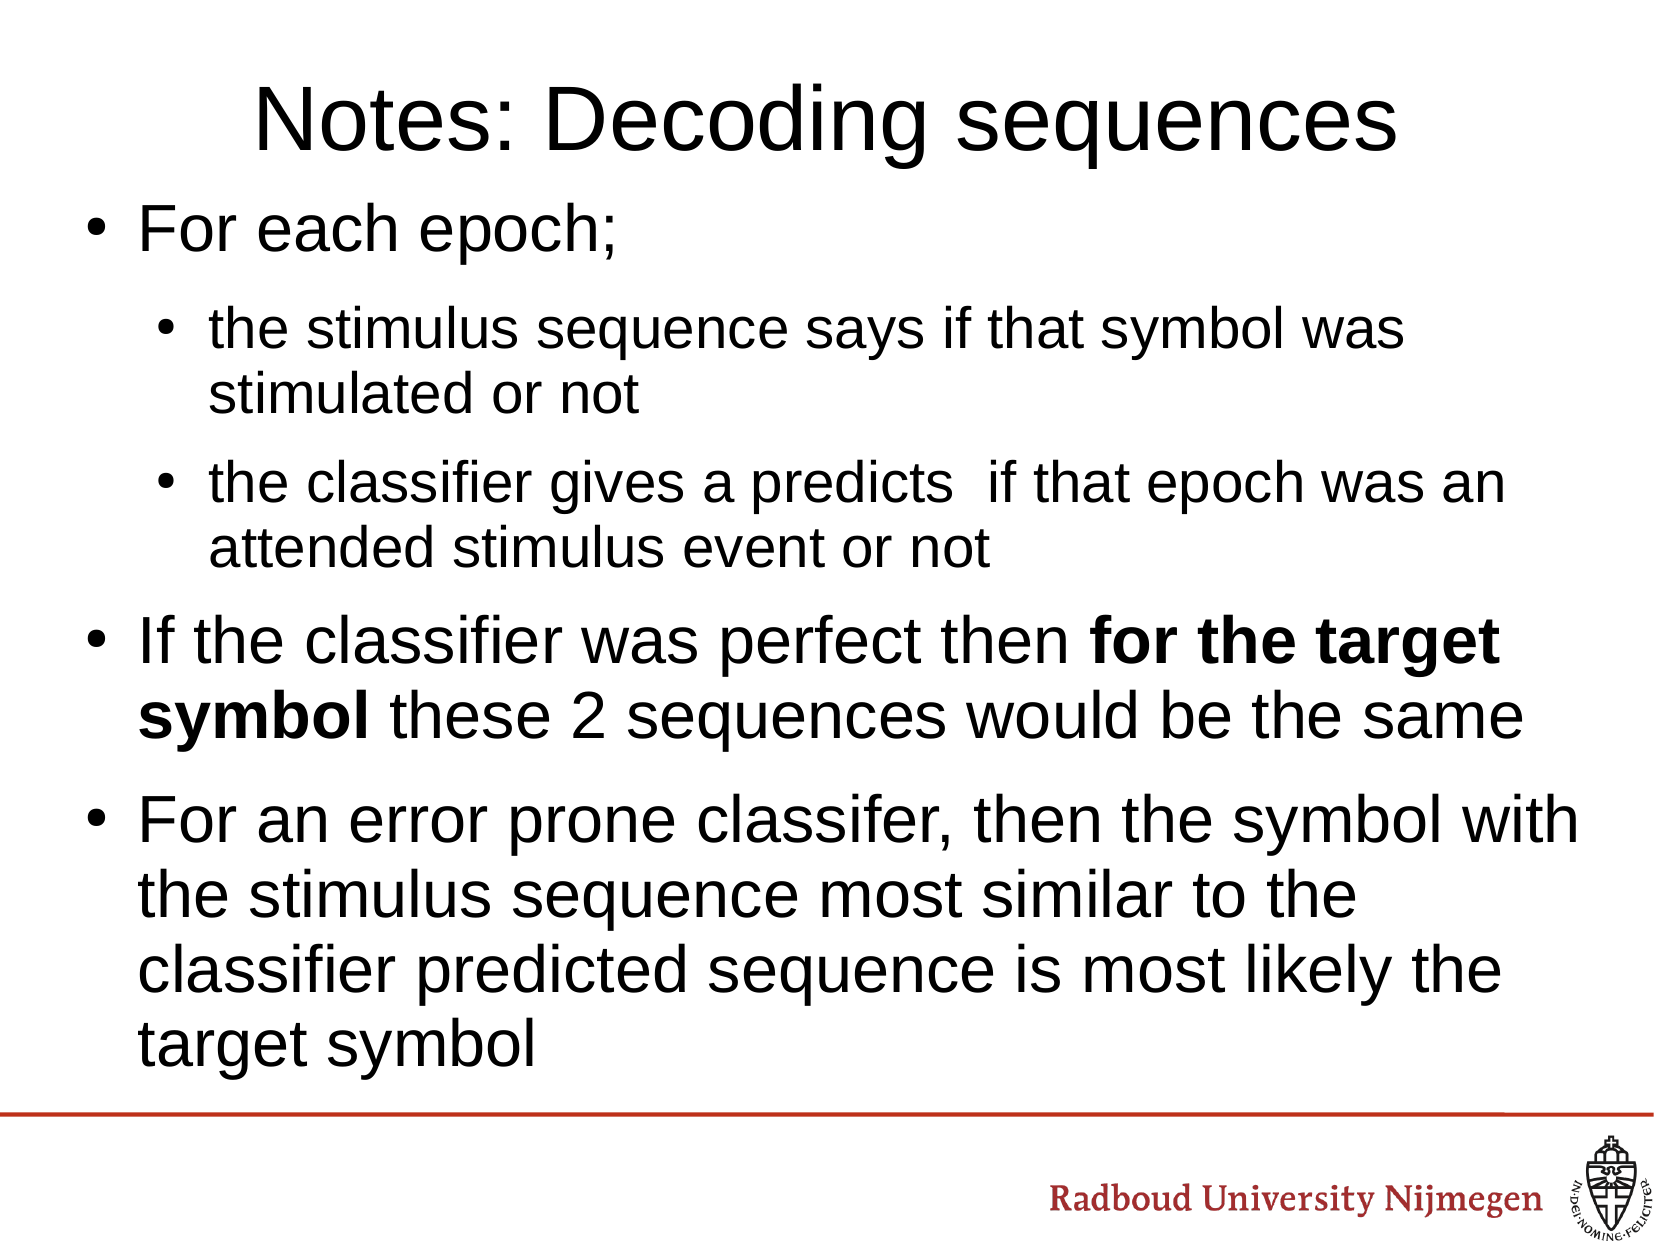

# Notes: Decoding sequences
For each epoch;
the stimulus sequence says if that symbol was stimulated or not
the classifier gives a predicts if that epoch was an attended stimulus event or not
If the classifier was perfect then for the target symbol these 2 sequences would be the same
For an error prone classifer, then the symbol with the stimulus sequence most similar to the classifier predicted sequence is most likely the target symbol